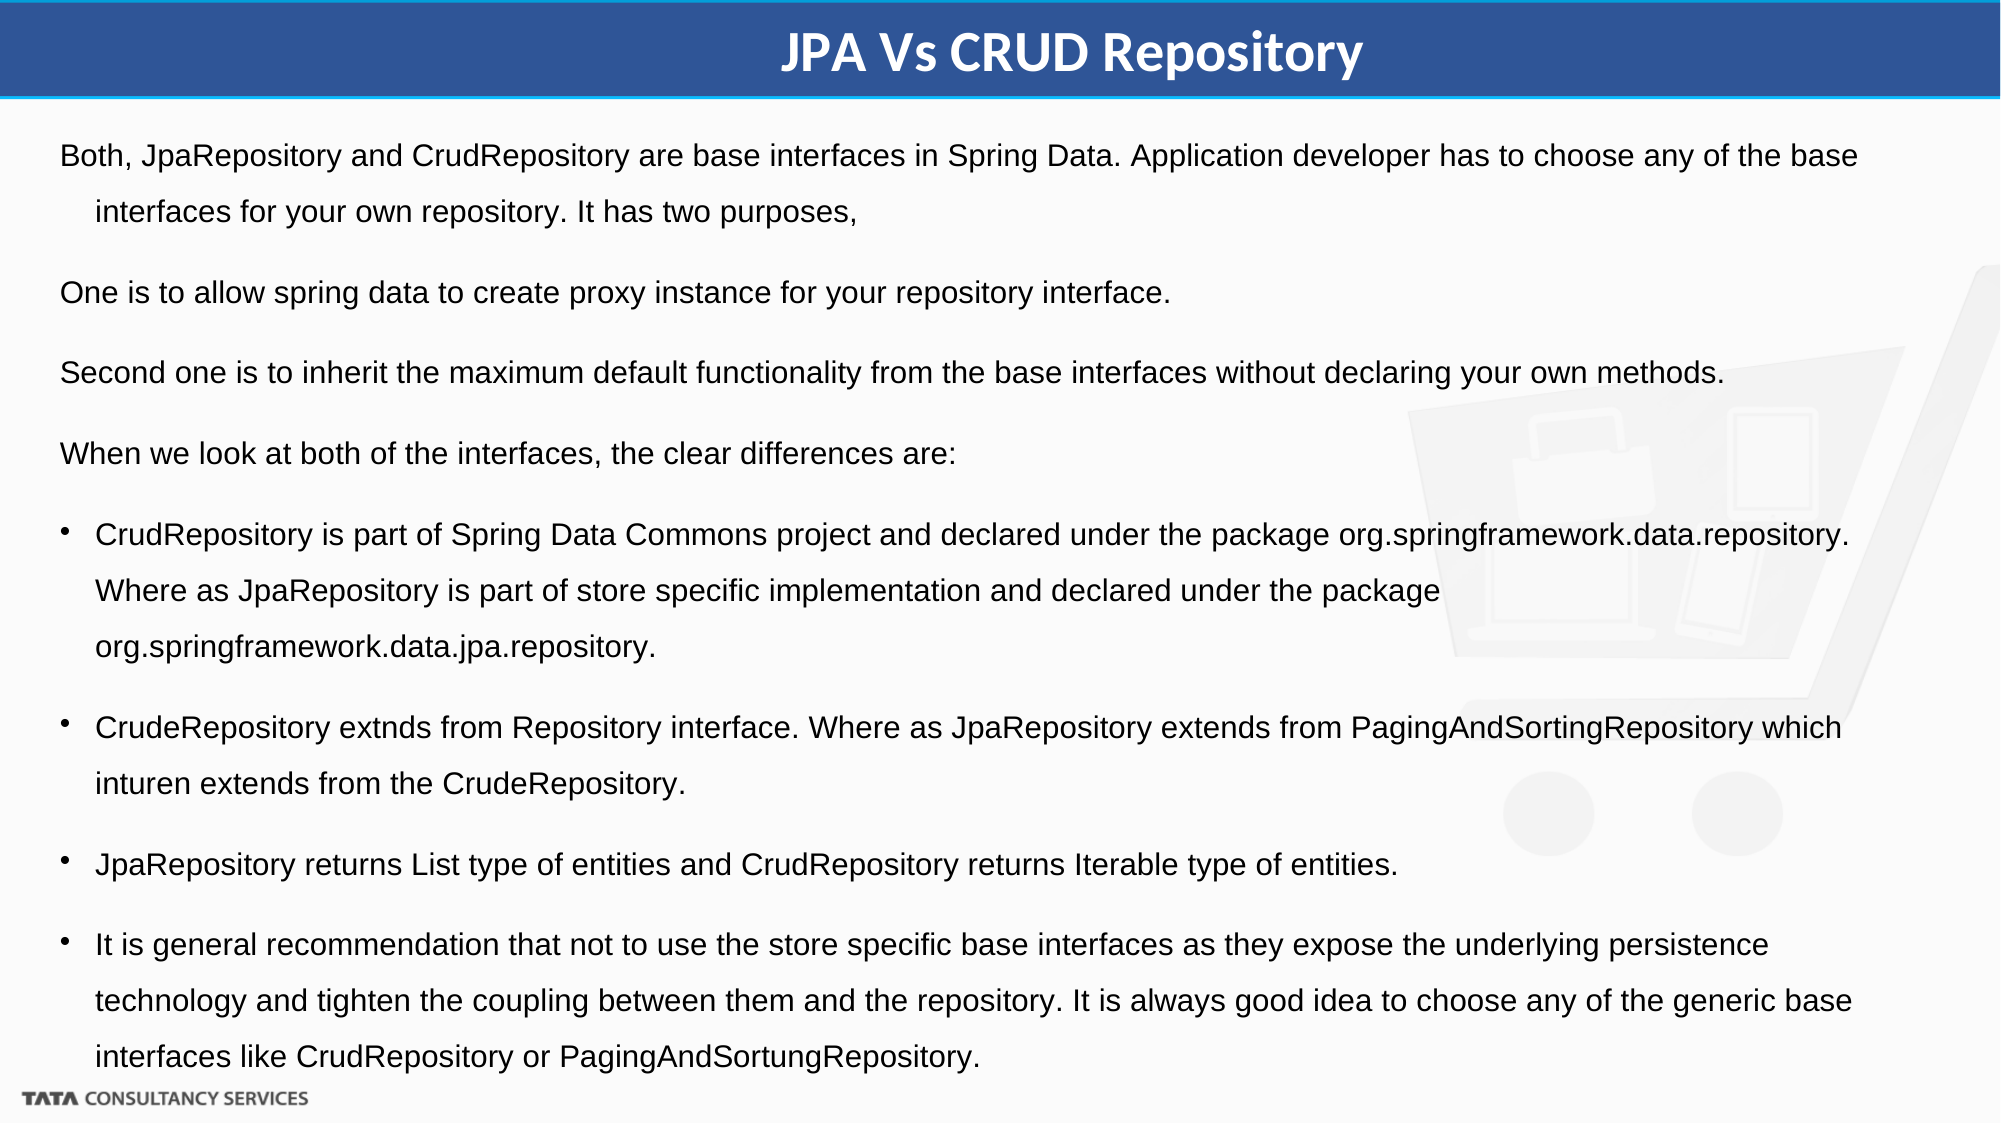

JPA Vs CRUD Repository
Both, JpaRepository and CrudRepository are base interfaces in Spring Data. Application developer has to choose any of the base interfaces for your own repository. It has two purposes,
One is to allow spring data to create proxy instance for your repository interface.
Second one is to inherit the maximum default functionality from the base interfaces without declaring your own methods.
When we look at both of the interfaces, the clear differences are:
CrudRepository is part of Spring Data Commons project and declared under the package org.springframework.data.repository. Where as JpaRepository is part of store specific implementation and declared under the package org.springframework.data.jpa.repository.
CrudeRepository extnds from Repository interface. Where as JpaRepository extends from PagingAndSortingRepository which inturen extends from the CrudeRepository.
JpaRepository returns List type of entities and CrudRepository returns Iterable type of entities.
It is general recommendation that not to use the store specific base interfaces as they expose the underlying persistence technology and tighten the coupling between them and the repository. It is always good idea to choose any of the generic base interfaces like CrudRepository or PagingAndSortungRepository.